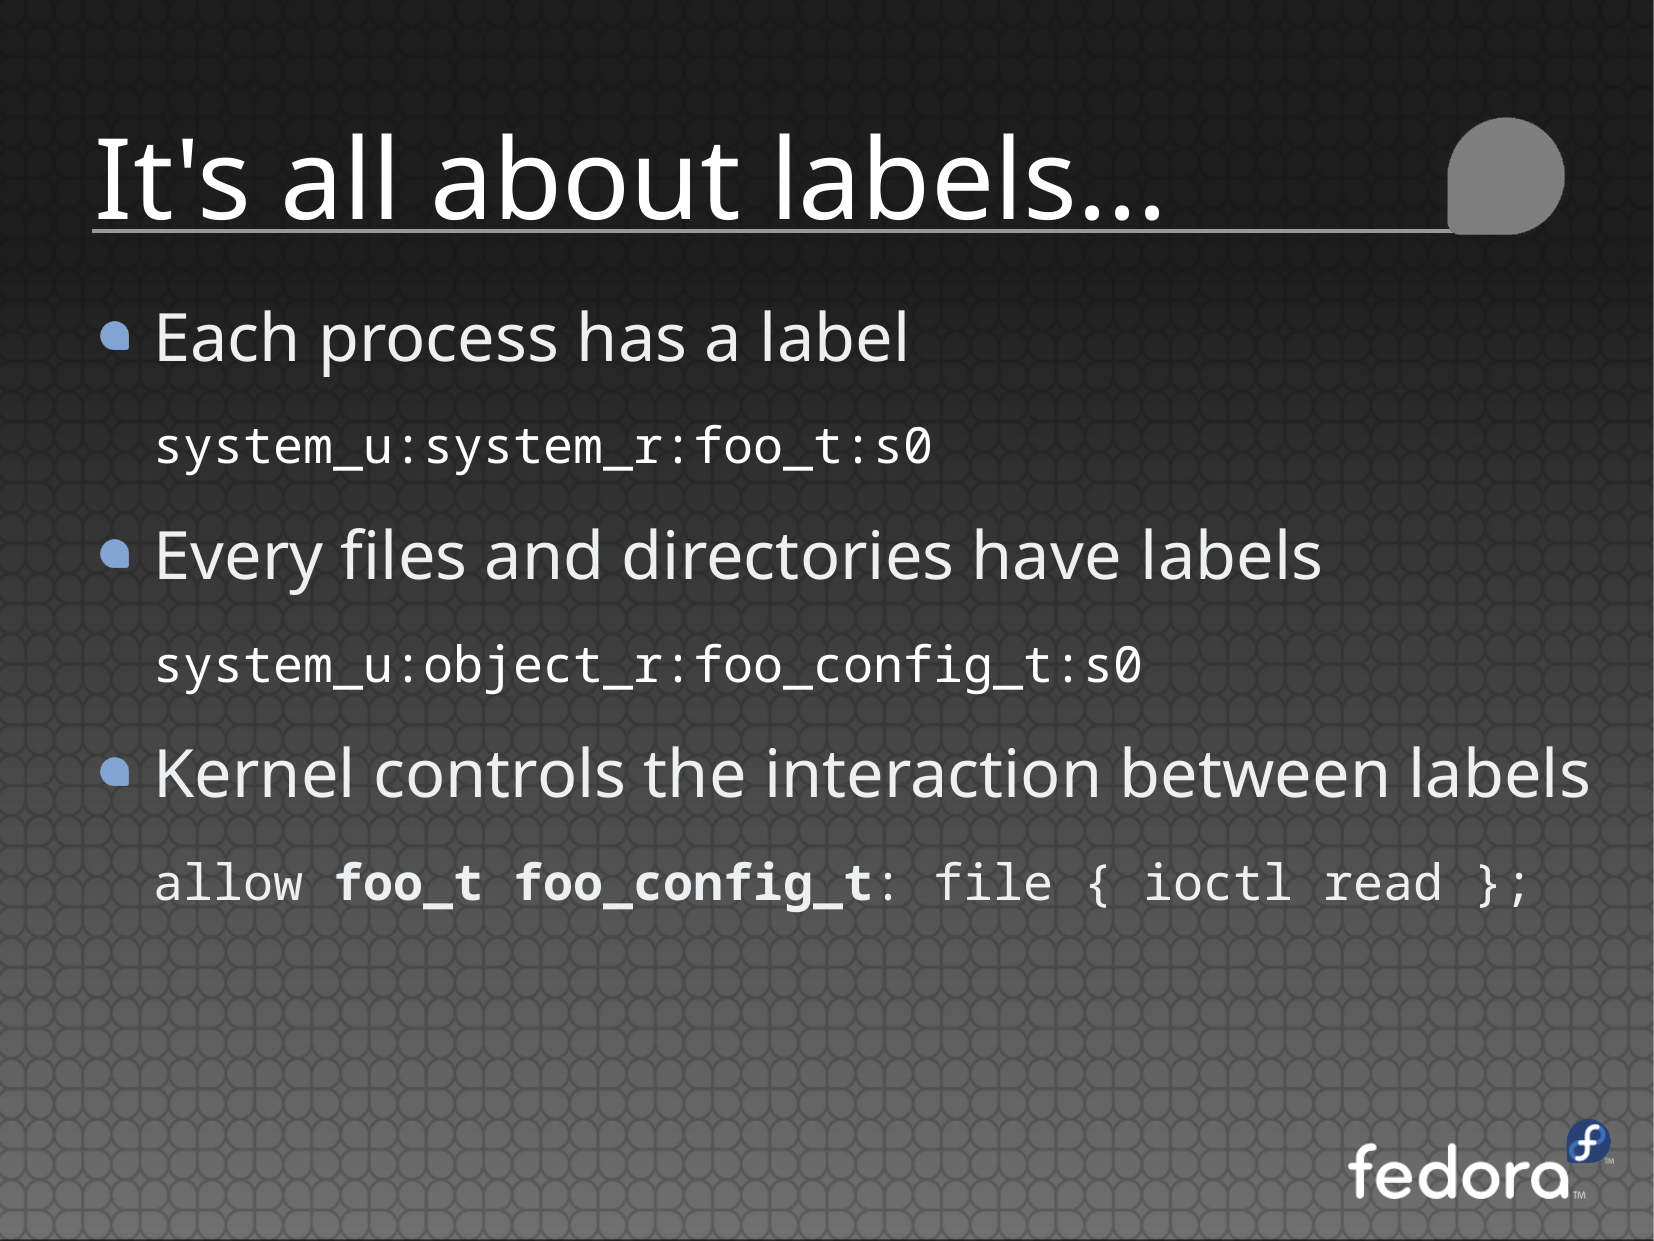

It's all about labels...
# Each process has a label
system_u:system_r:foo_t:s0
Every files and directories have labels
system_u:object_r:foo_config_t:s0
Kernel controls the interaction between labels
allow foo_t foo_config_t: file { ioctl read };